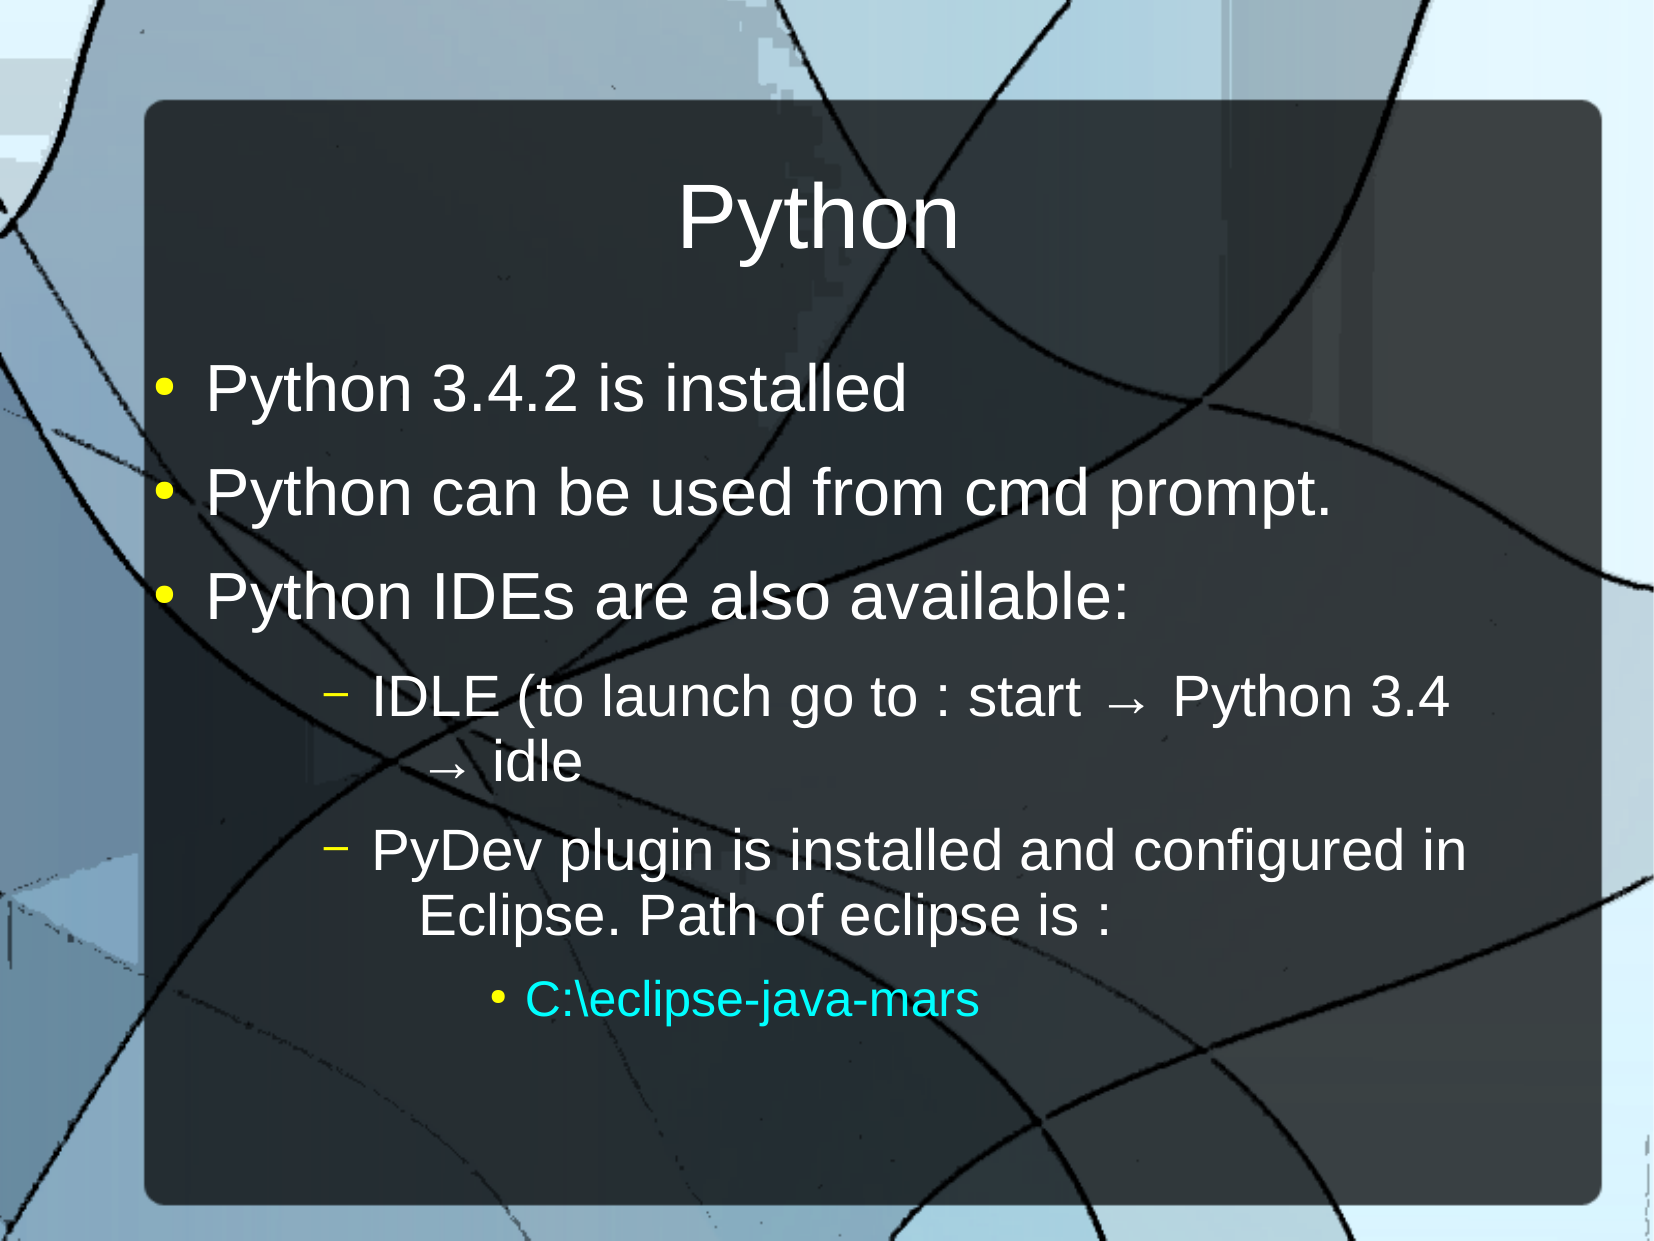

# Python
Python 3.4.2 is installed
Python can be used from cmd prompt.
Python IDEs are also available:
IDLE (to launch go to : start → Python 3.4 → idle
PyDev plugin is installed and configured in Eclipse. Path of eclipse is :
C:\eclipse-java-mars